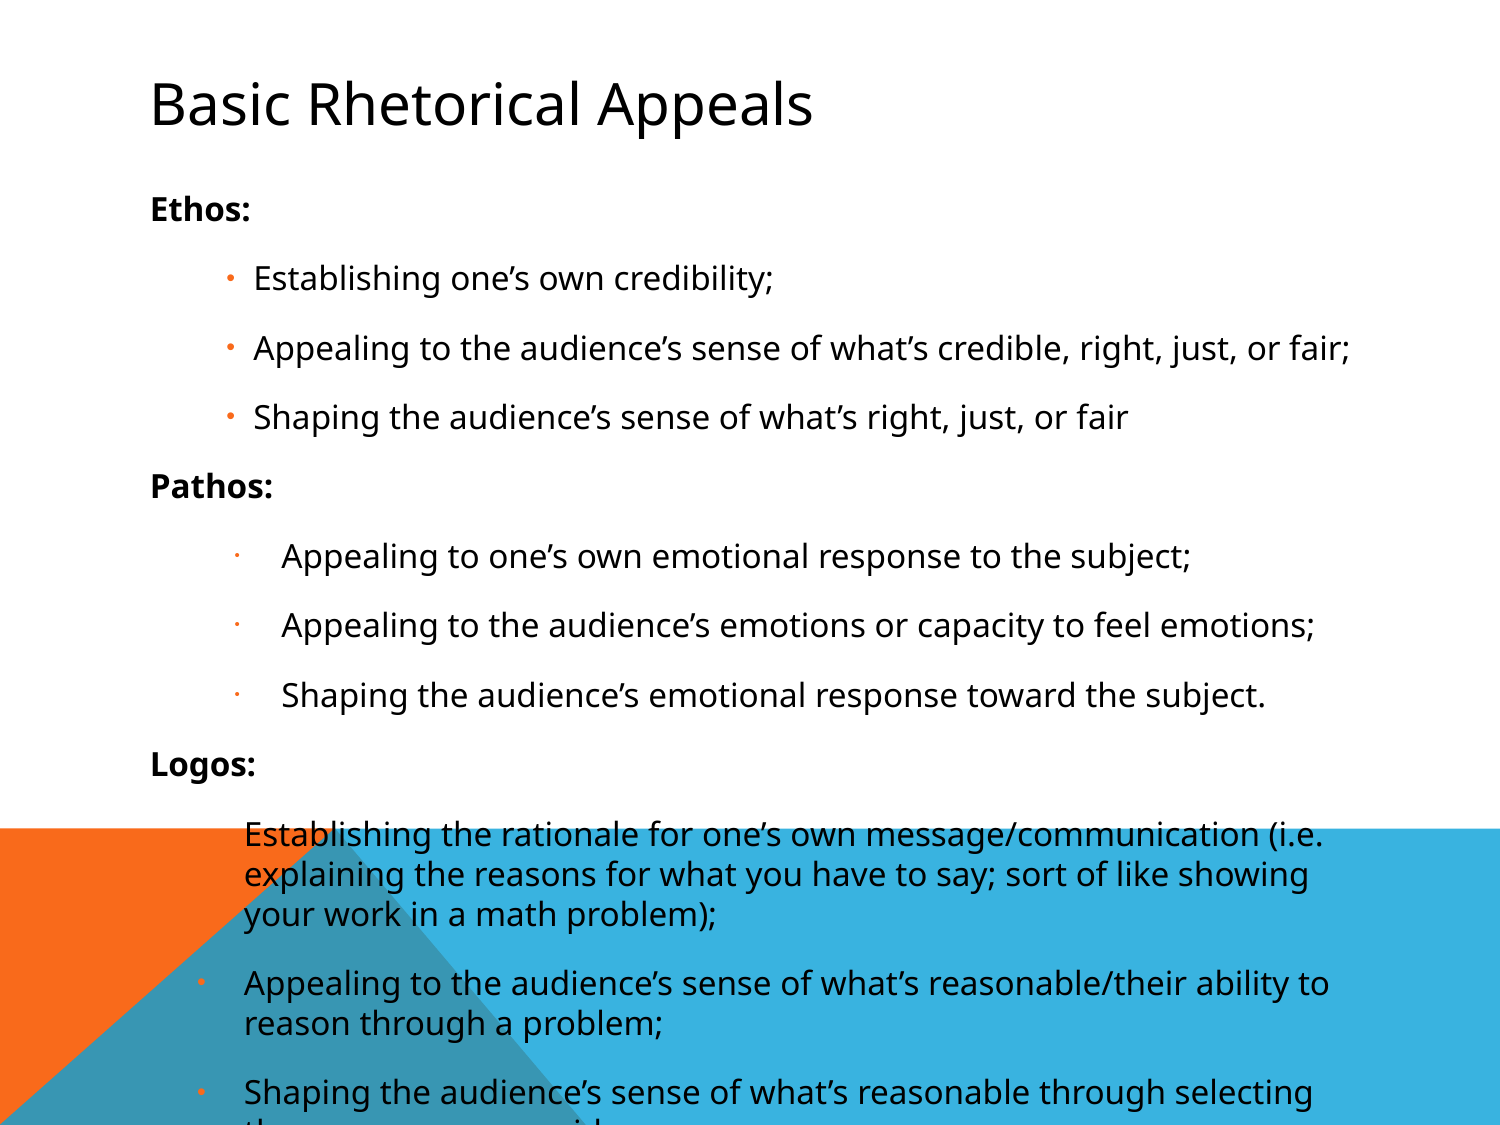

# Basic Rhetorical Appeals
Ethos:
Establishing one’s own credibility;
Appealing to the audience’s sense of what’s credible, right, just, or fair;
Shaping the audience’s sense of what’s right, just, or fair
Pathos:
Appealing to one’s own emotional response to the subject;
Appealing to the audience’s emotions or capacity to feel emotions;
Shaping the audience’s emotional response toward the subject.
Logos:
Establishing the rationale for one’s own message/communication (i.e. explaining the reasons for what you have to say; sort of like showing your work in a math problem);
Appealing to the audience’s sense of what’s reasonable/their ability to reason through a problem;
Shaping the audience’s sense of what’s reasonable through selecting the reasons one provides.